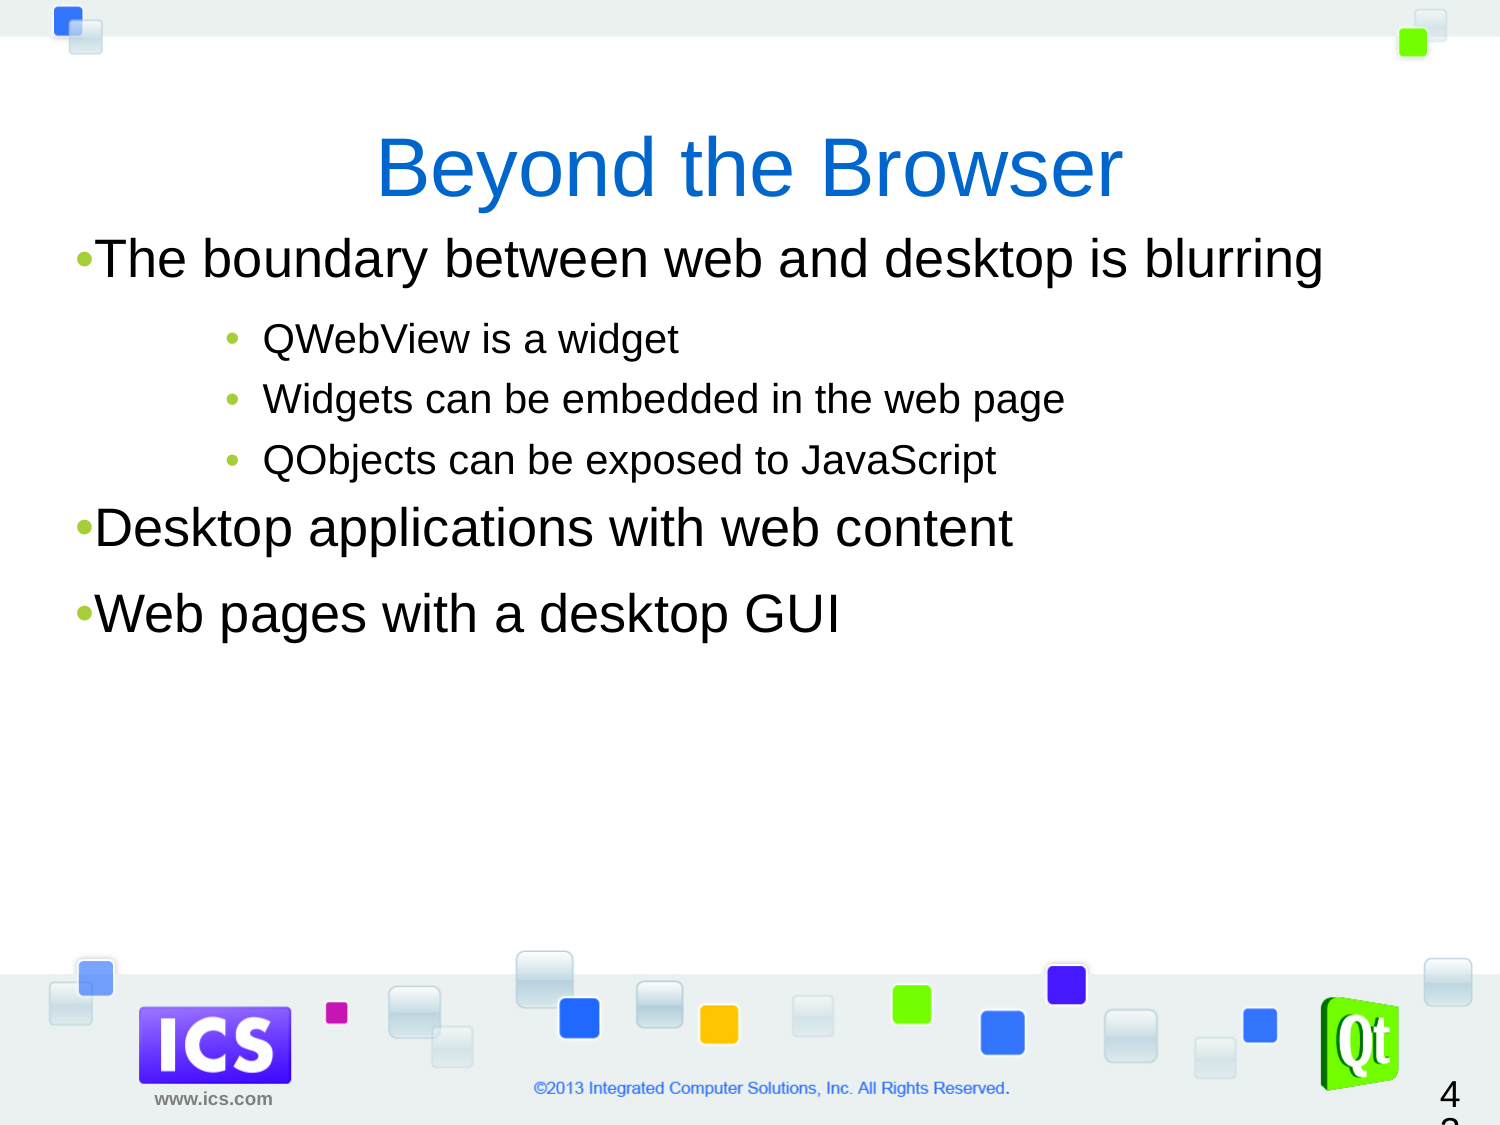

# Beyond the Browser
The boundary between web and desktop is blurring
QWebView is a widget
Widgets can be embedded in the web page
QObjects can be exposed to JavaScript
Desktop applications with web content
Web pages with a desktop GUI